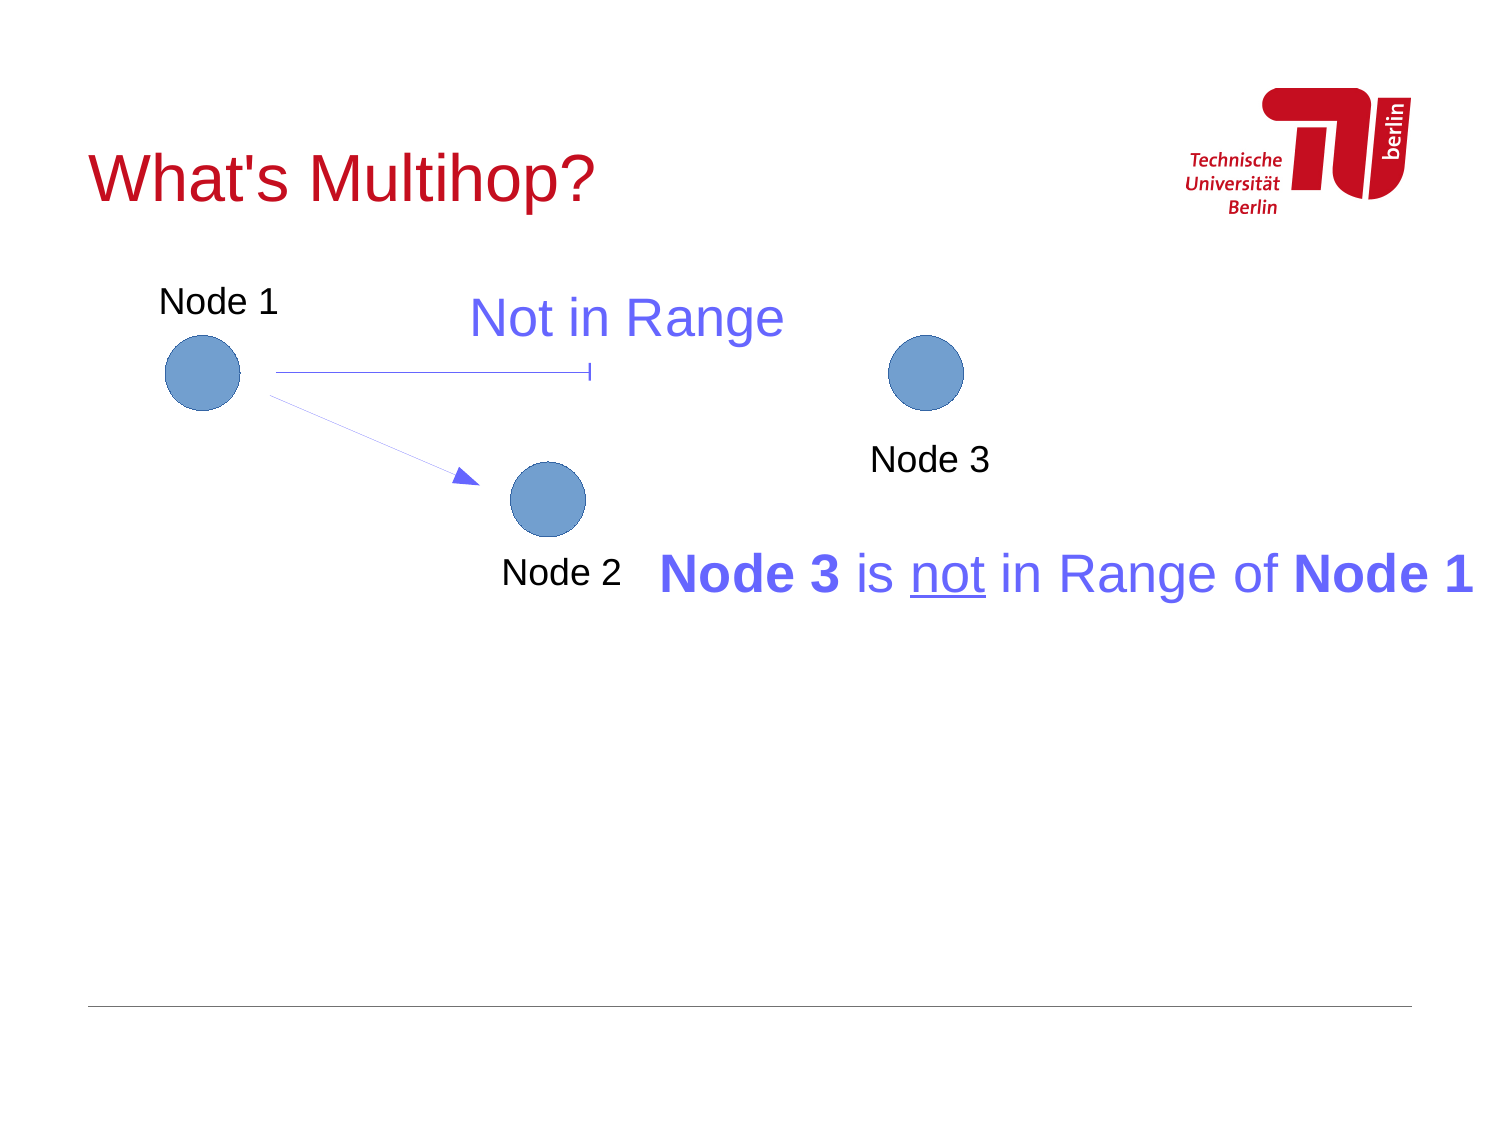

# What's Multihop?
Node 1
Not in Range
Node 3
Node 3 is not in Range of Node 1
Node 2